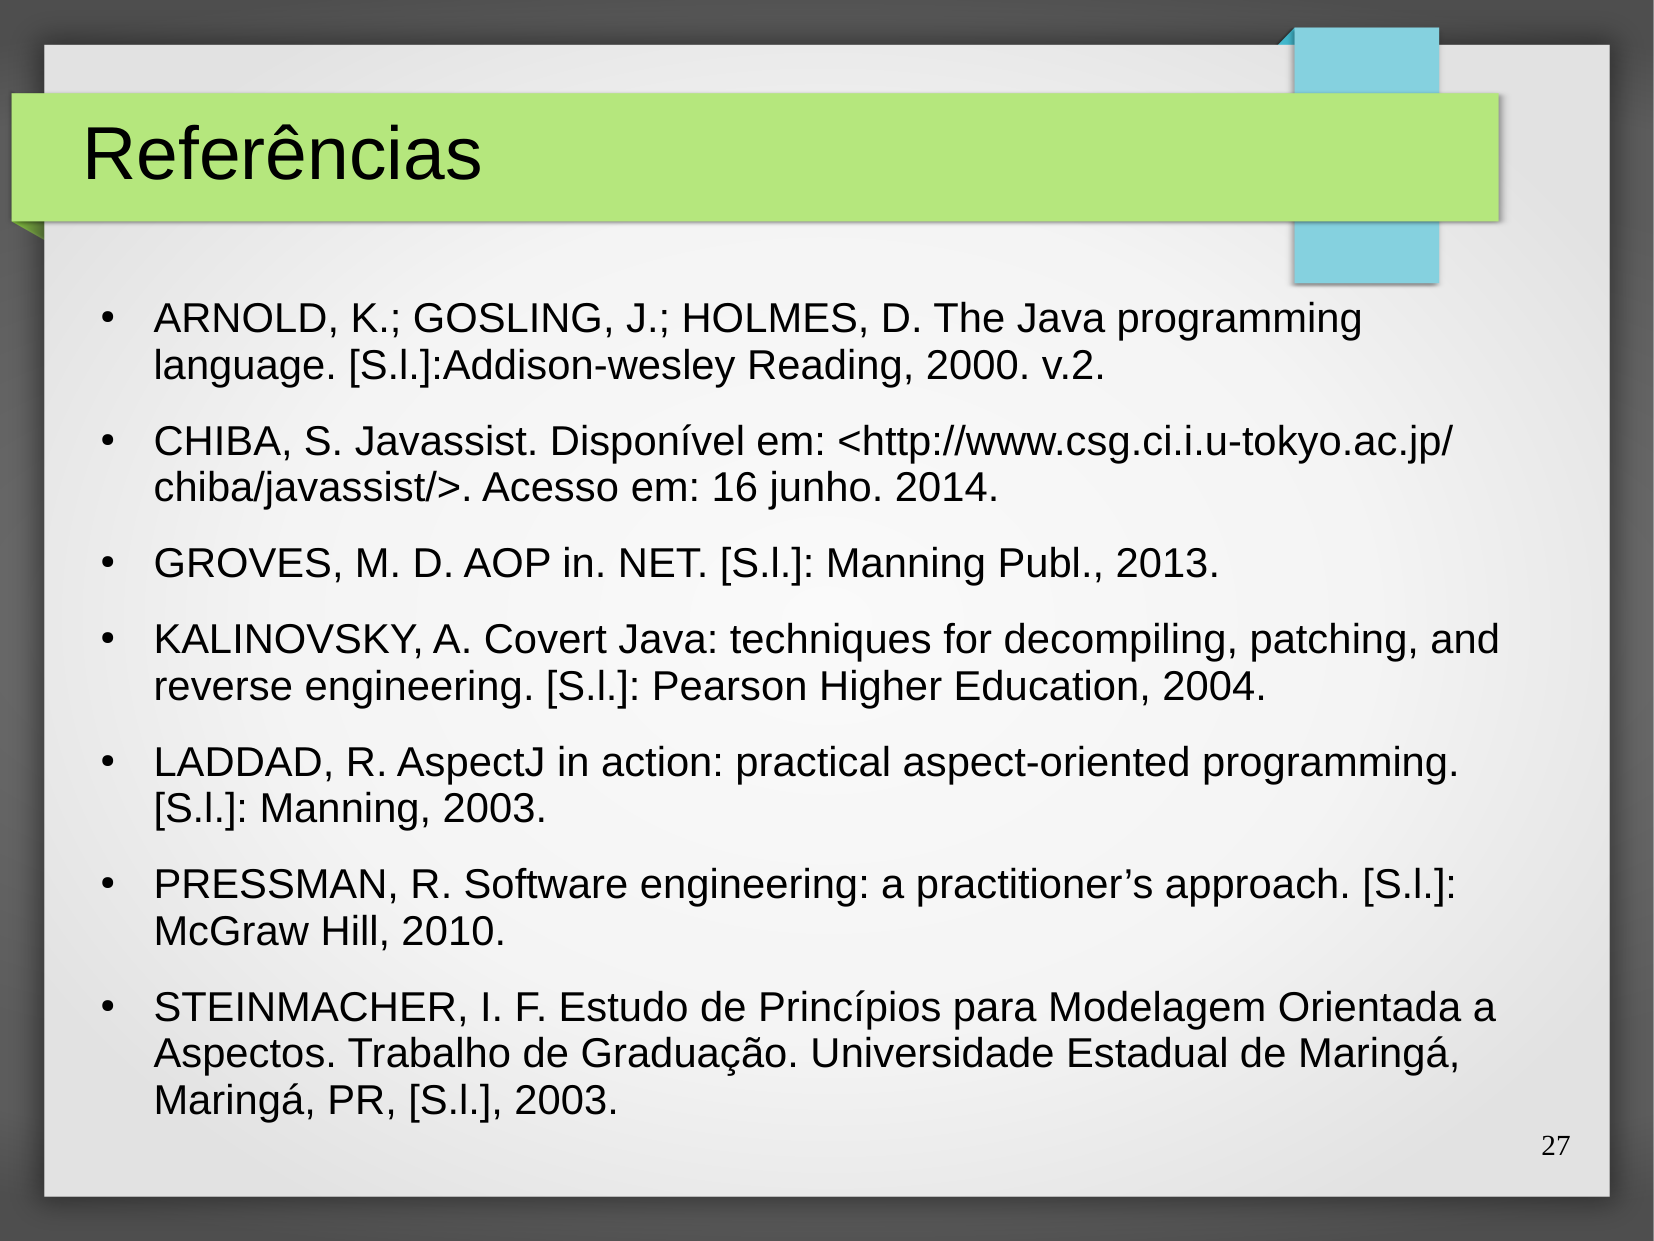

# Referências
ARNOLD, K.; GOSLING, J.; HOLMES, D. The Java programming language. [S.l.]:Addison-wesley Reading, 2000. v.2.
CHIBA, S. Javassist. Disponível em: <http://www.csg.ci.i.u-tokyo.ac.jp/ chiba/javassist/>. Acesso em: 16 junho. 2014.
GROVES, M. D. AOP in. NET. [S.l.]: Manning Publ., 2013.
KALINOVSKY, A. Covert Java: techniques for decompiling, patching, and reverse engineering. [S.l.]: Pearson Higher Education, 2004.
LADDAD, R. AspectJ in action: practical aspect-oriented programming. [S.l.]: Manning, 2003.
PRESSMAN, R. Software engineering: a practitioner’s approach. [S.l.]: McGraw Hill, 2010.
STEINMACHER, I. F. Estudo de Princípios para Modelagem Orientada a Aspectos. Trabalho de Graduação. Universidade Estadual de Maringá, Maringá, PR, [S.l.], 2003.
27